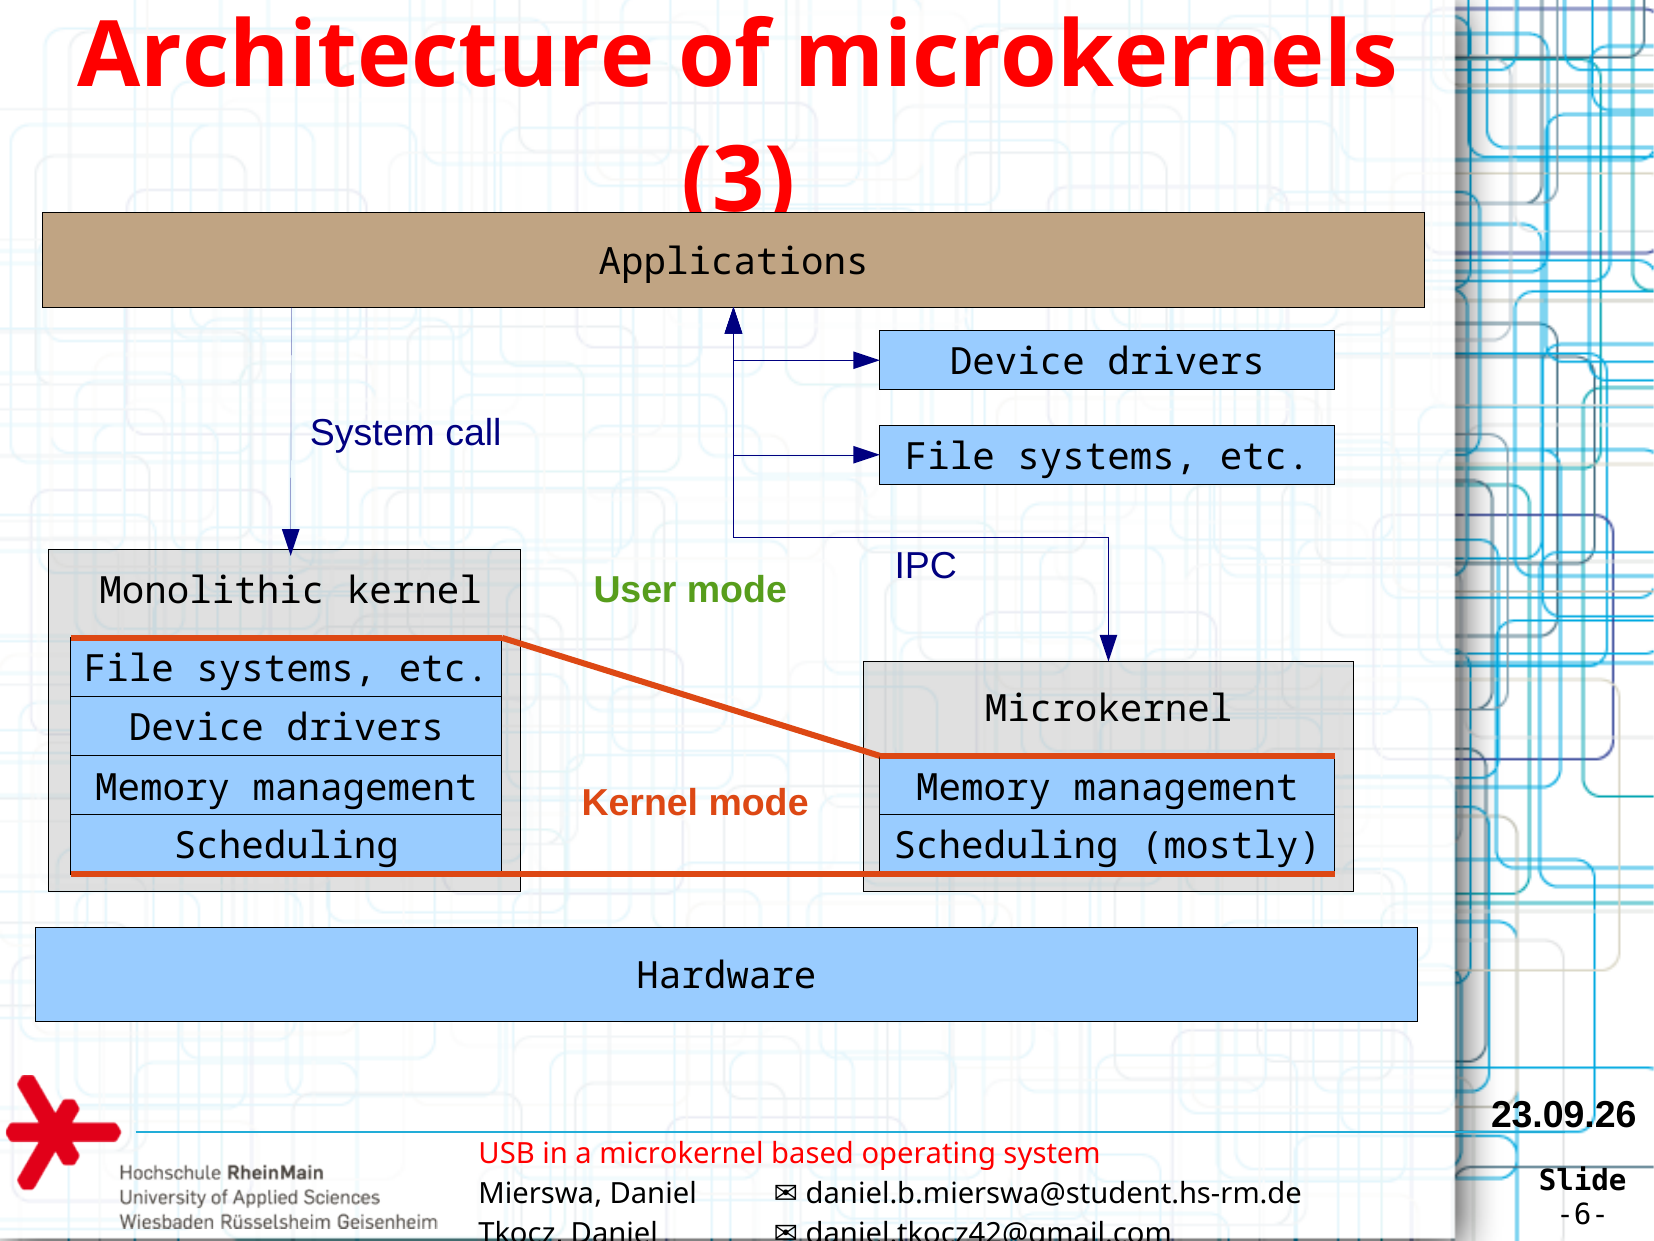

# Architecture of microkernels (3)
Applications
Device drivers
System call
File systems, etc.
IPC
Monolithic kernel
User mode
File systems, etc.
Microkernel
Device drivers
Memory management
Memory management
Kernel mode
Scheduling
Scheduling (mostly)
Hardware
6